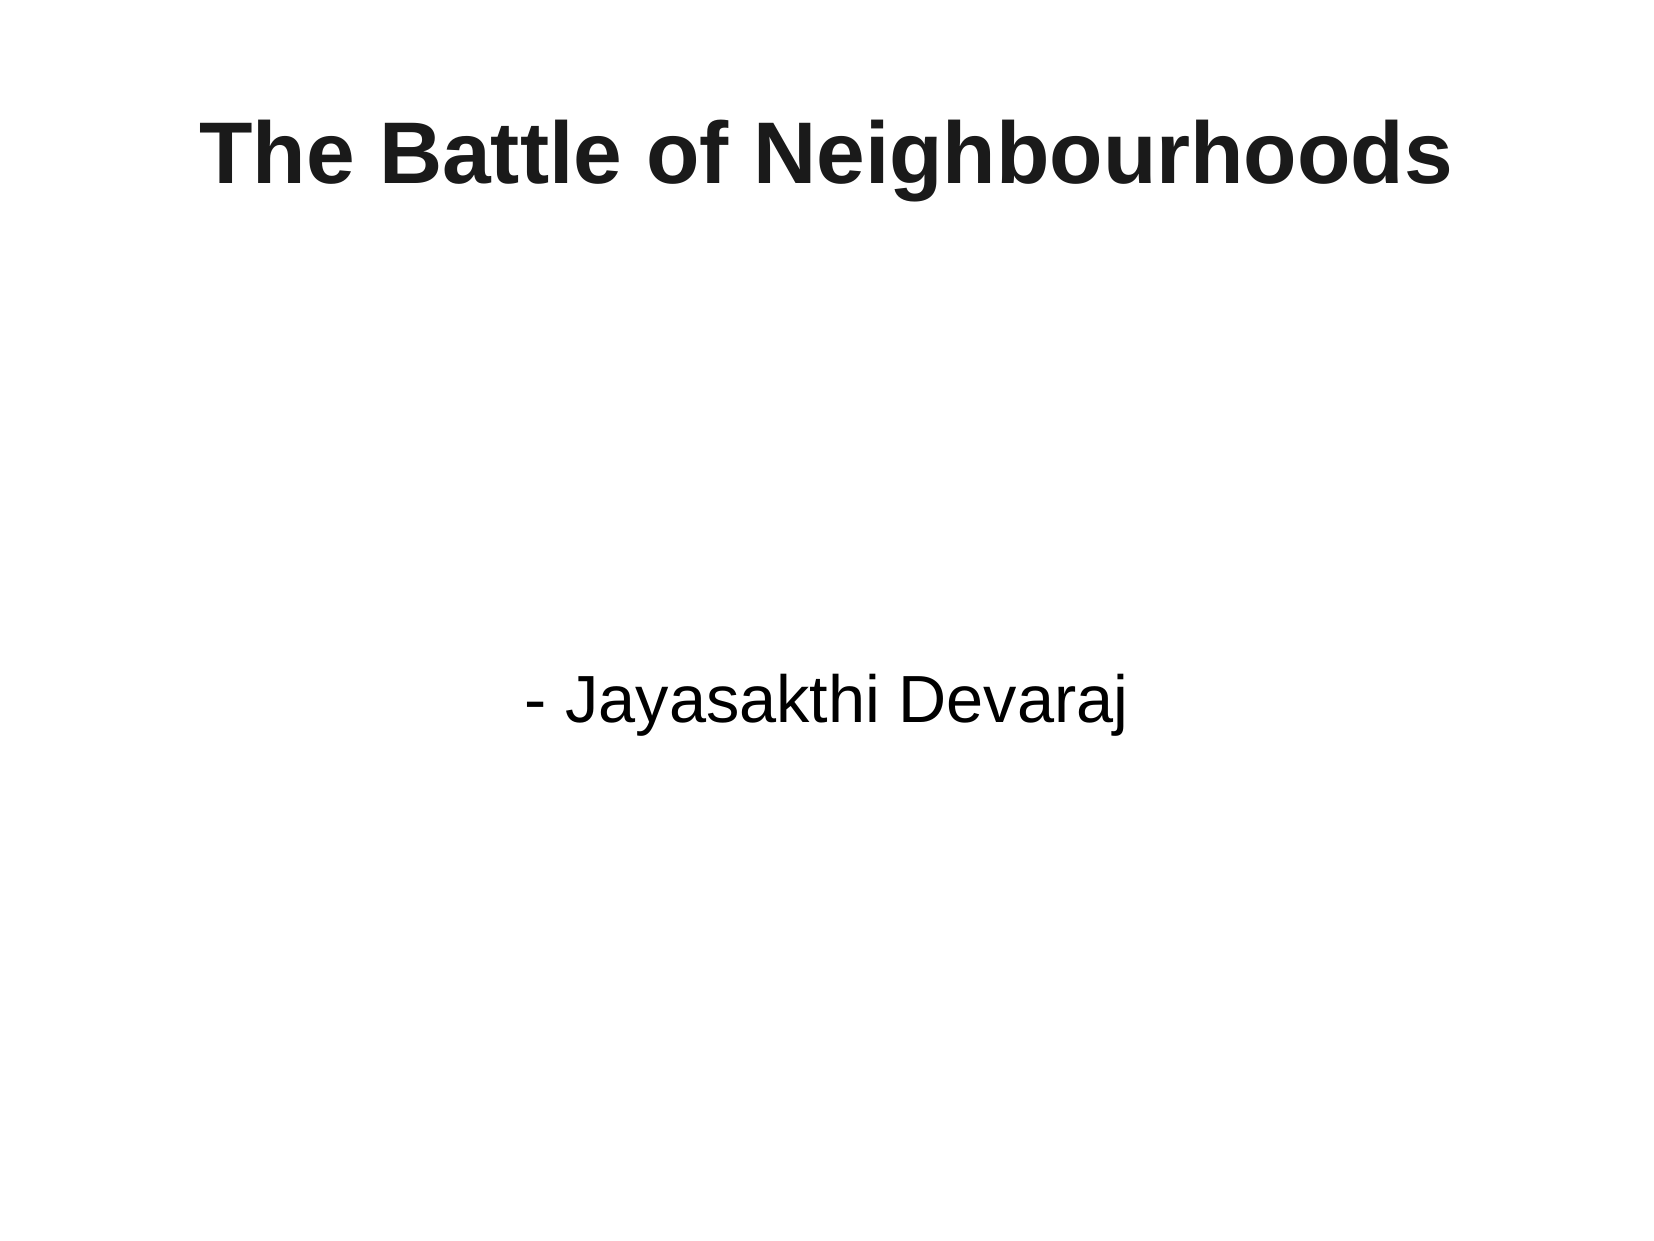

# The Battle of Neighbourhoods
- Jayasakthi Devaraj